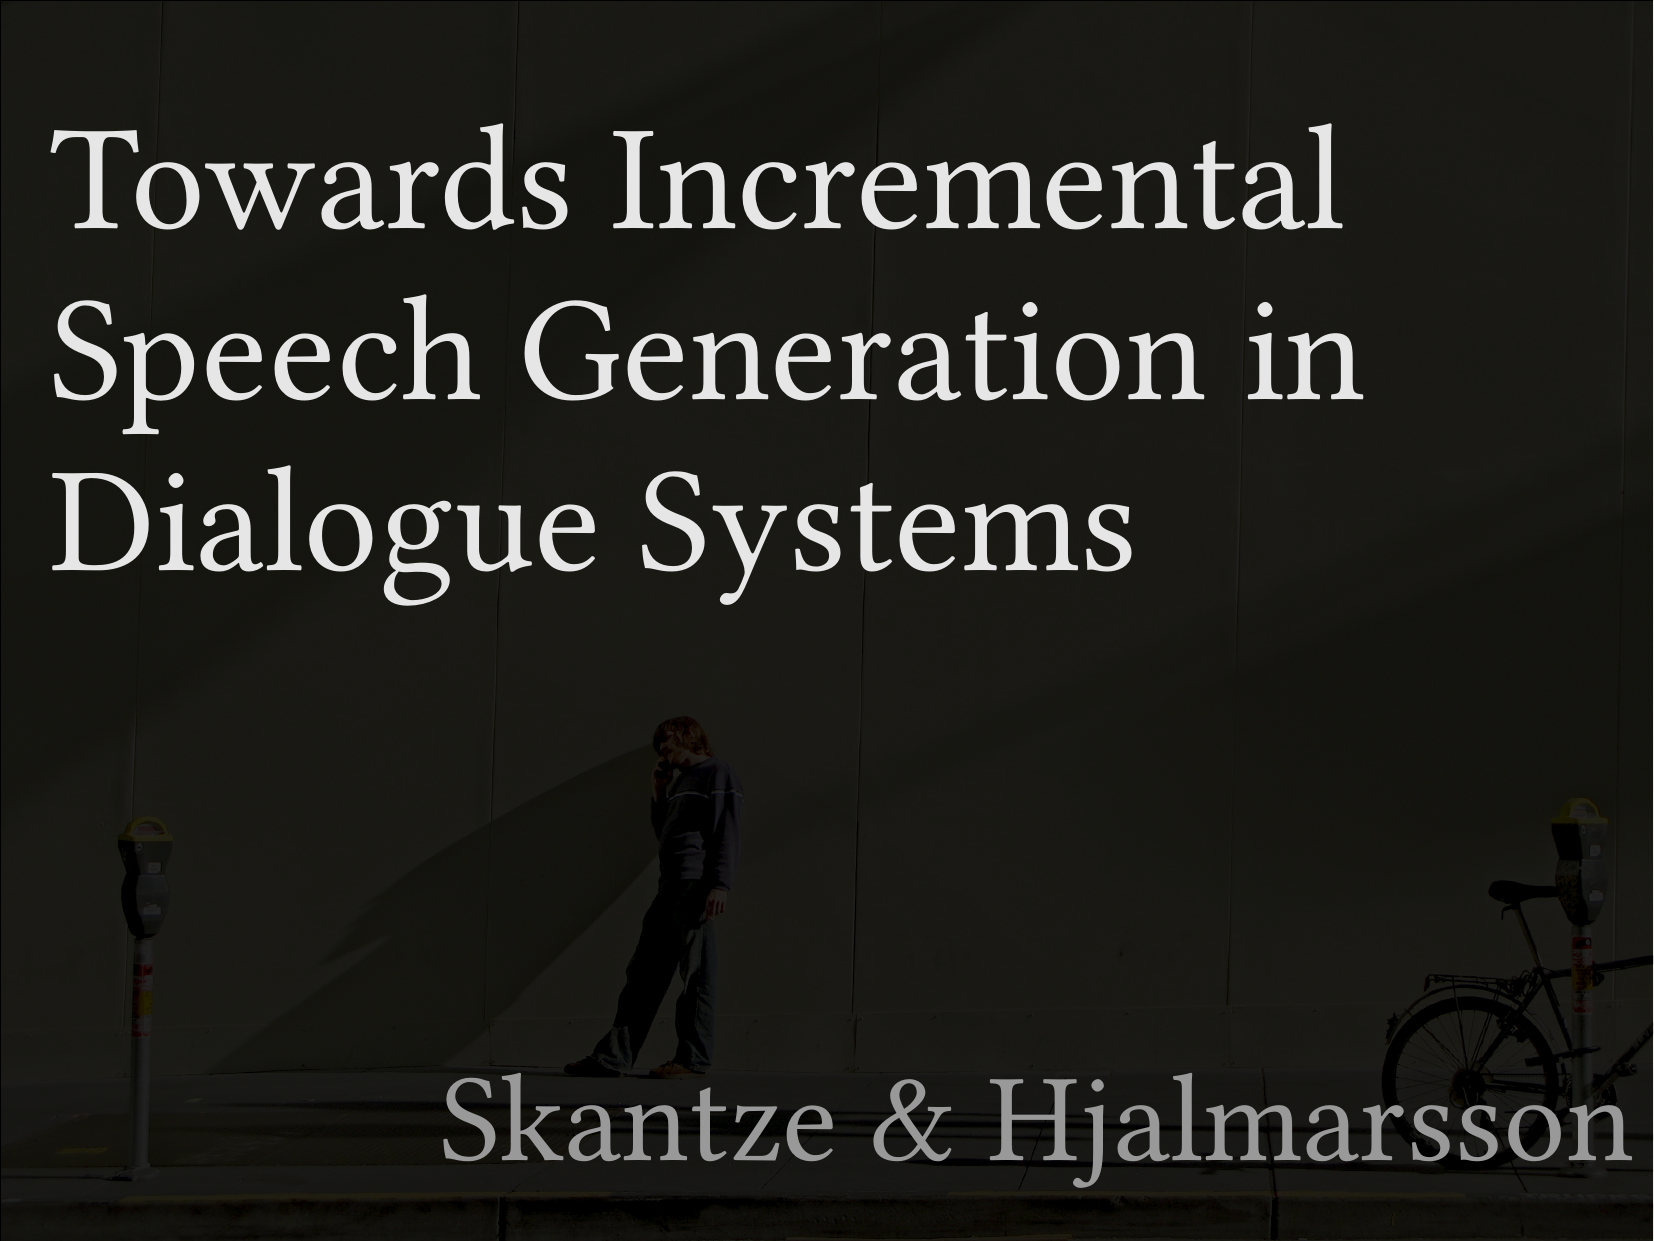

Towards Incremental
Speech Generation in
Dialogue Systems
Skantze & Hjalmarsson